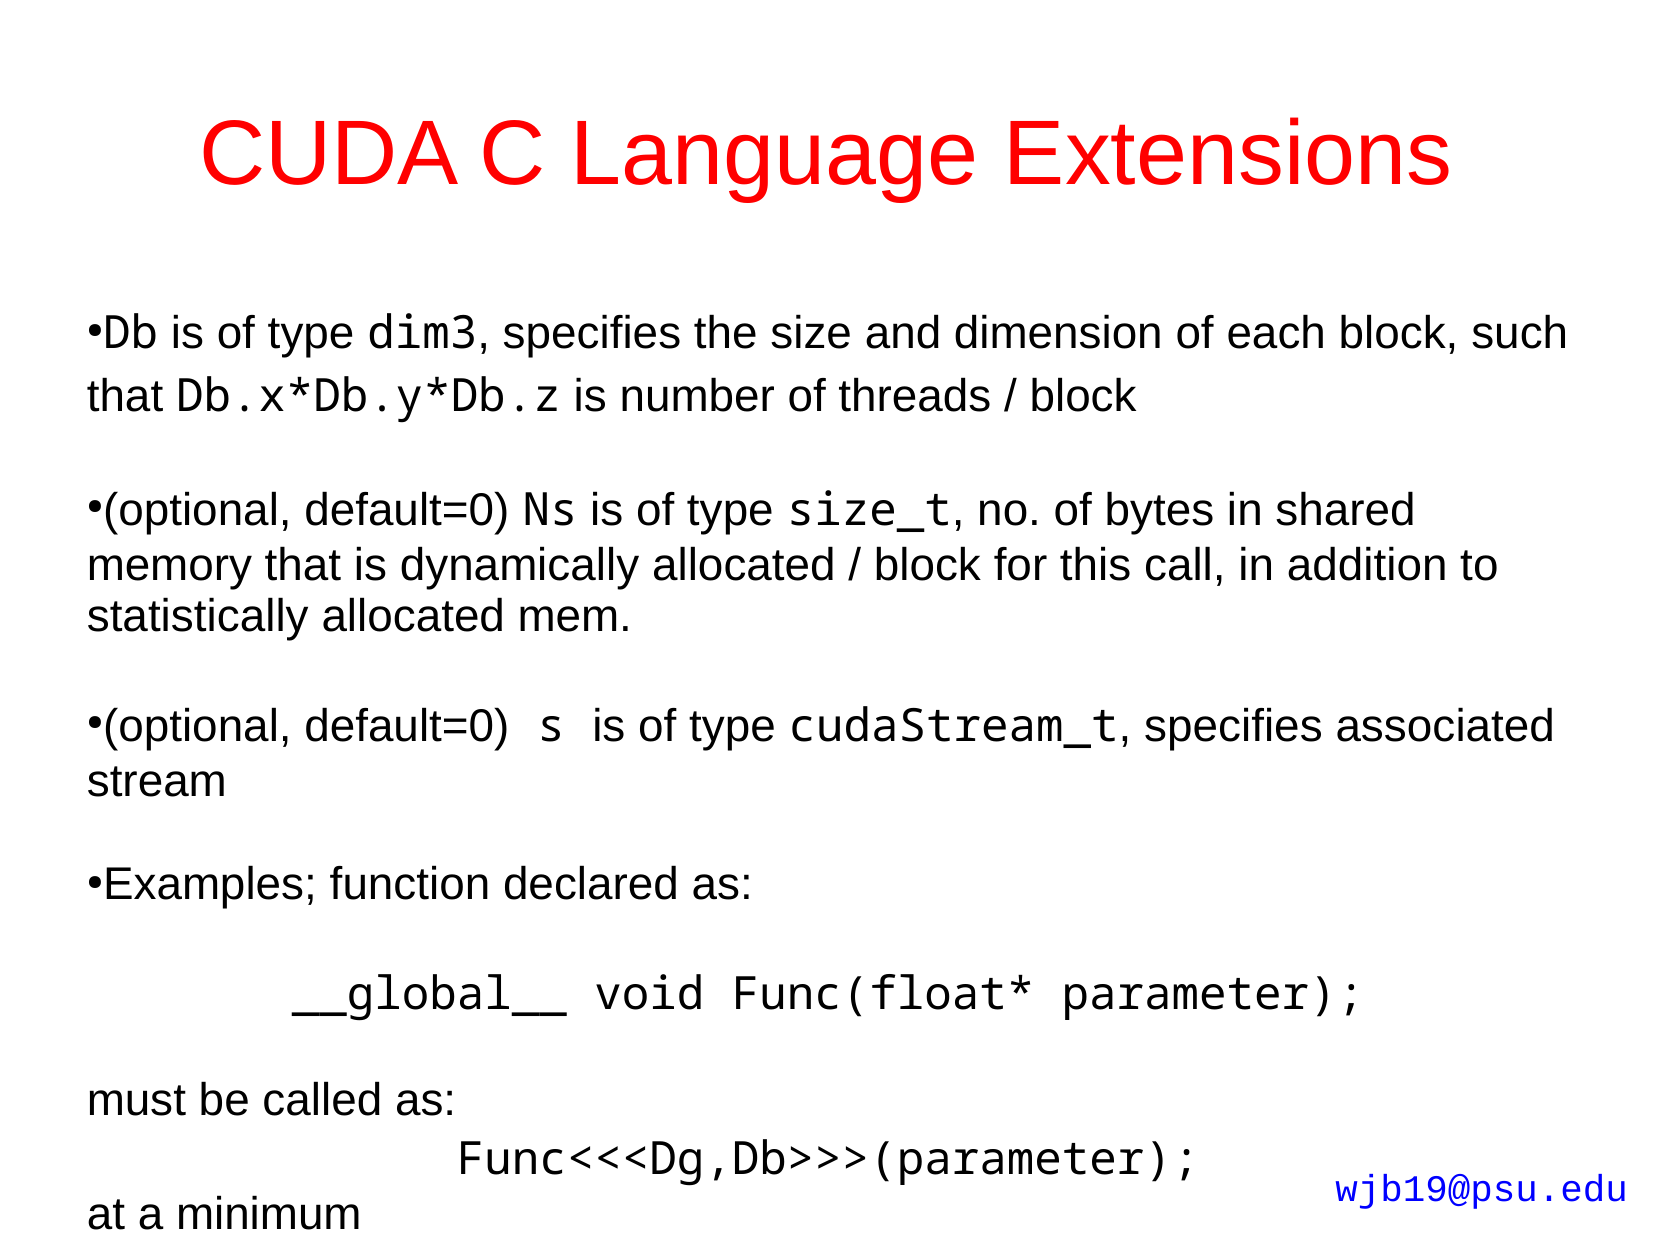

# CUDA C Language Extensions
Db is of type dim3, specifies the size and dimension of each block, such that Db.x*Db.y*Db.z is number of threads / block
(optional, default=0) Ns is of type size_t, no. of bytes in shared memory that is dynamically allocated / block for this call, in addition to statistically allocated mem.
(optional, default=0) s is of type cudaStream_t, specifies associated stream
Examples; function declared as:
__global__ void Func(float* parameter);
must be called as:
Func<<<Dg,Db>>>(parameter);
at a minimum
wjb19@psu.edu